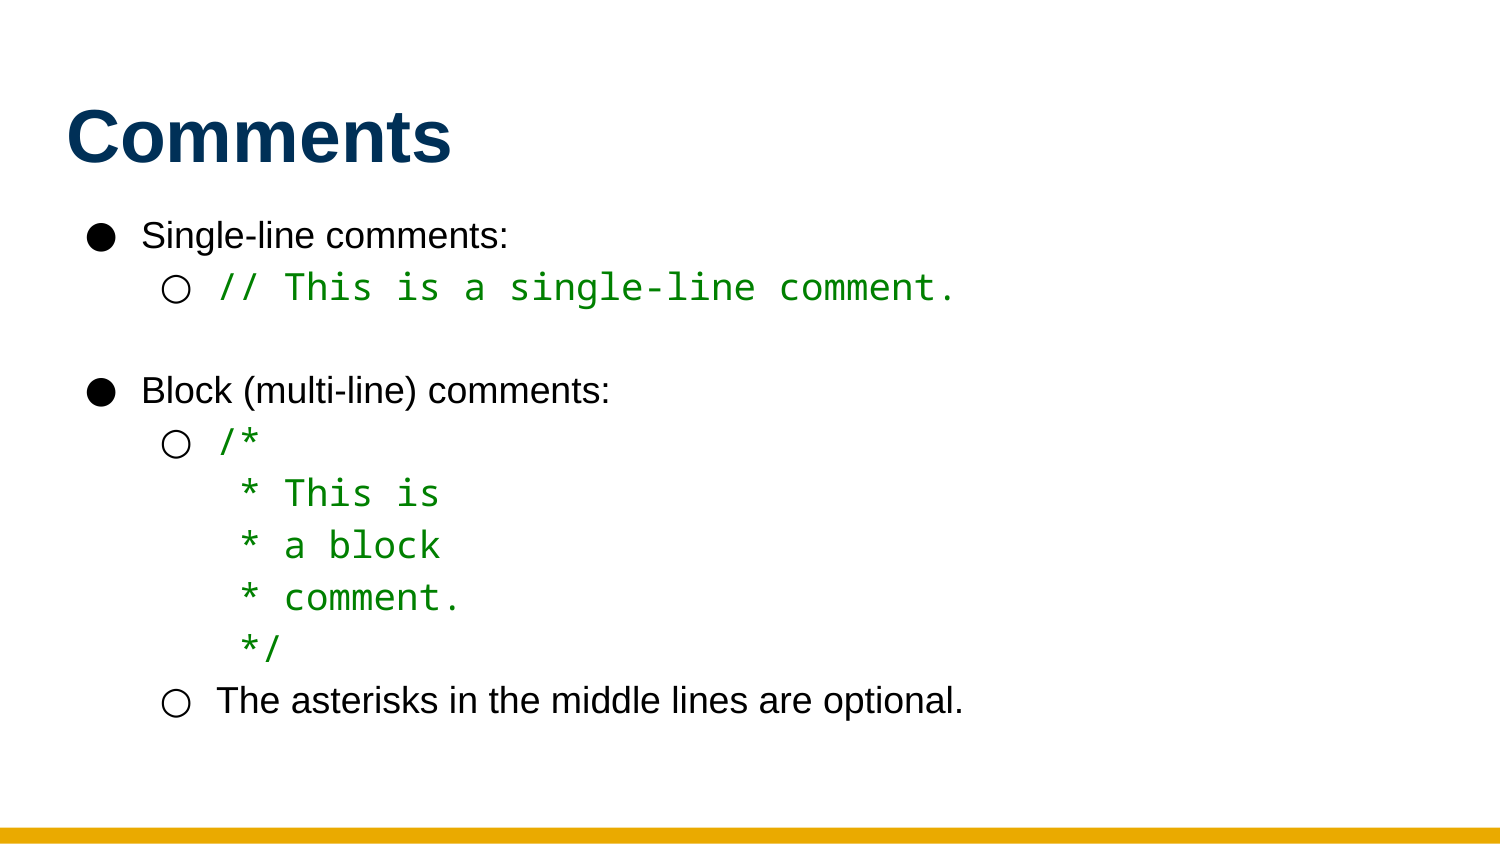

# Comments
Single-line comments:
// This is a single-line comment.
Block (multi-line) comments:
/*
 * This is
 * a block
 * comment.
 */
The asterisks in the middle lines are optional.